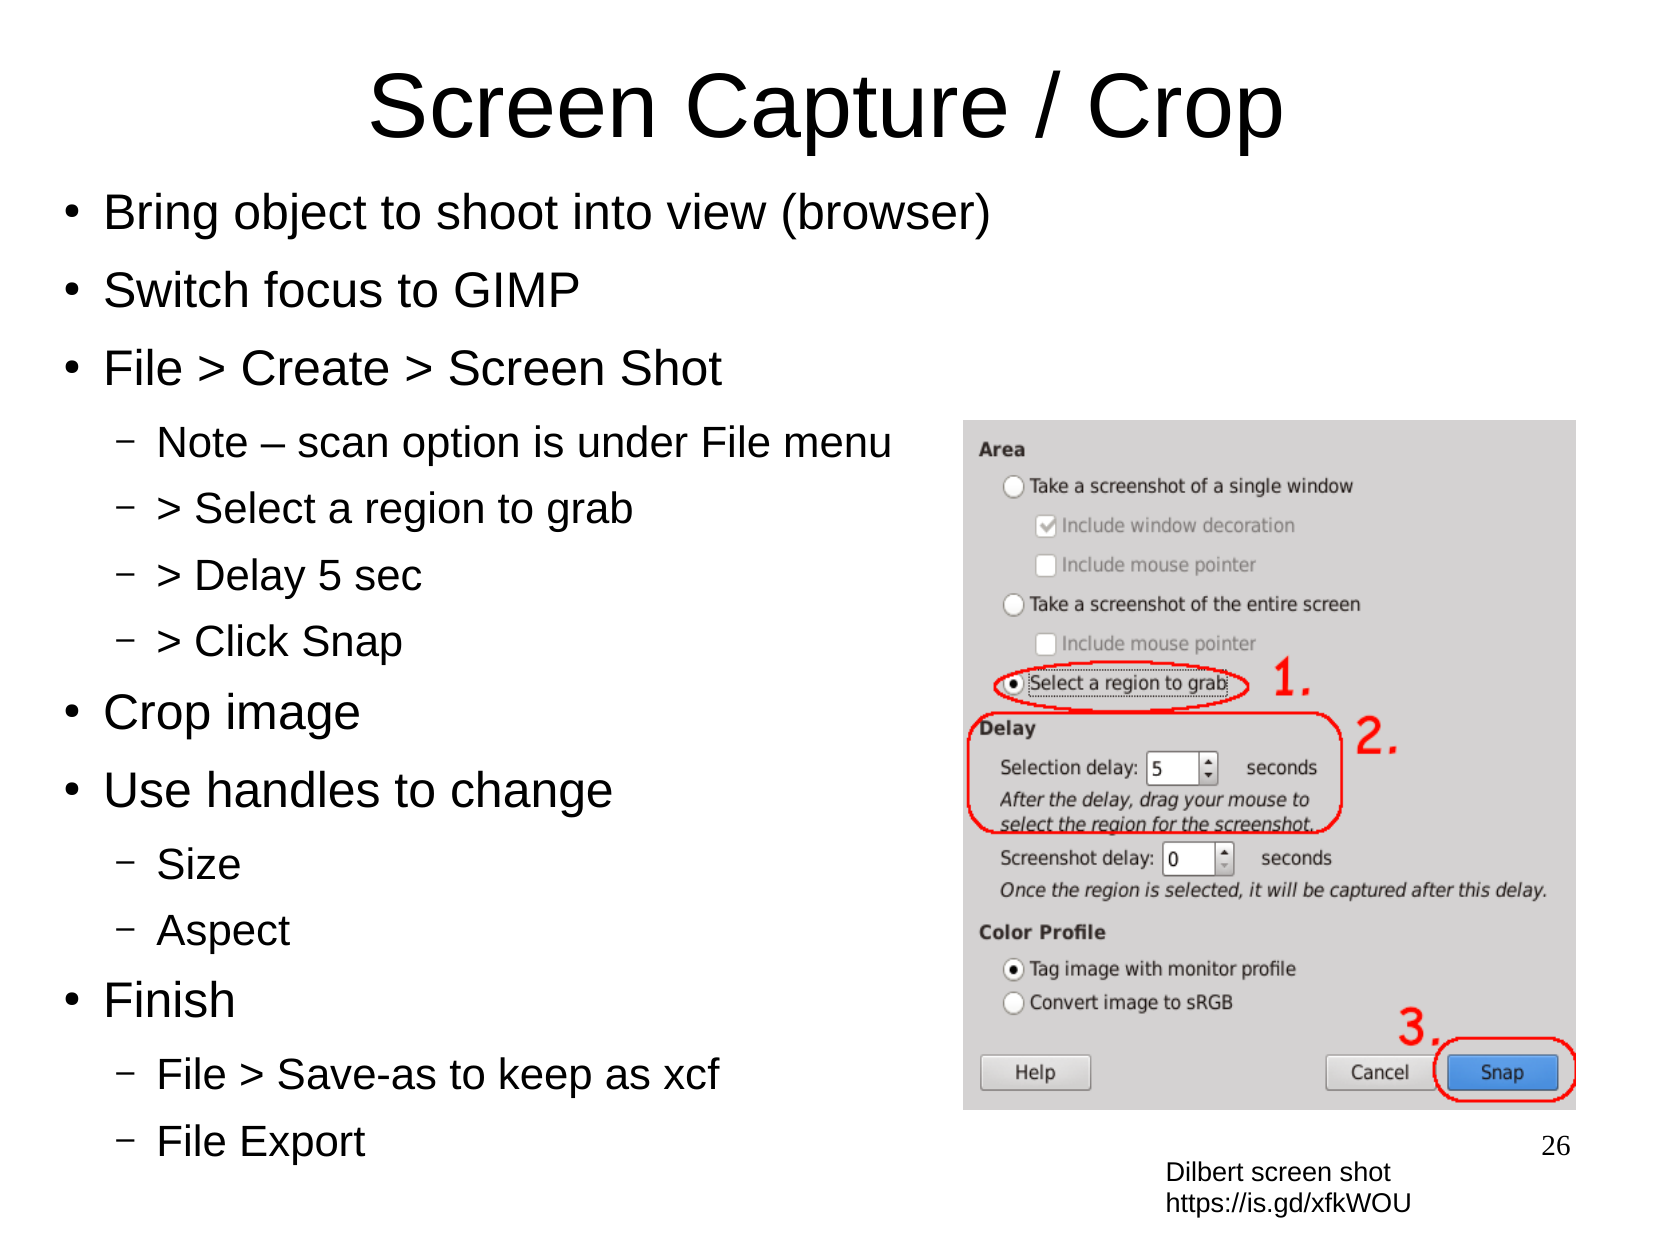

# Screen Capture / Crop
Bring object to shoot into view (browser)
Switch focus to GIMP
File > Create > Screen Shot
Note – scan option is under File menu
> Select a region to grab
> Delay 5 sec
> Click Snap
Crop image
Use handles to change
Size
Aspect
Finish
File > Save-as to keep as xcf
File Export
26
Dilbert screen shot
https://is.gd/xfkWOU